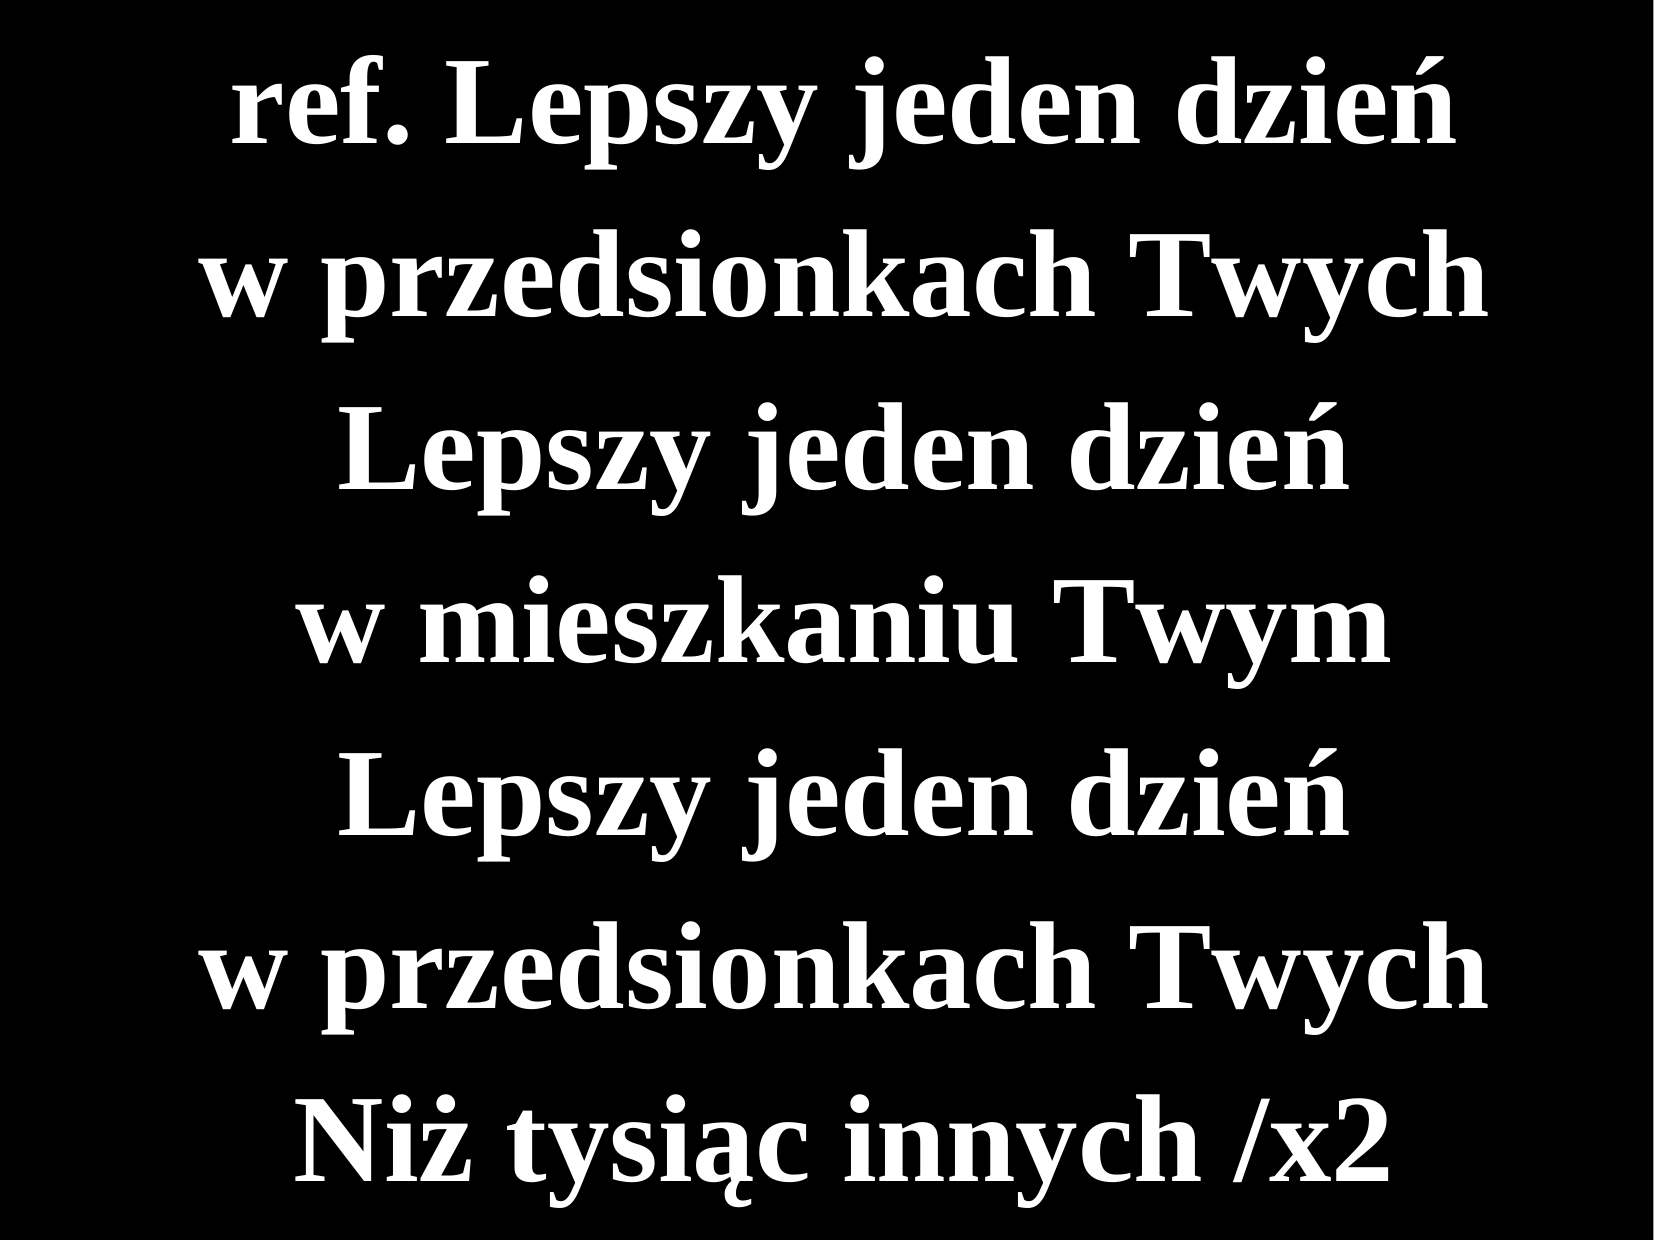

# ref. Lepszy jeden dzień
ppp
w przedsionkach Twych
ppp
Lepszy jeden dzień
ppp
w mieszkaniu Twym
ppp
Lepszy jeden dzień
ppp
w przedsionkach Twych
ppp
Niż tysiąc innych /x2